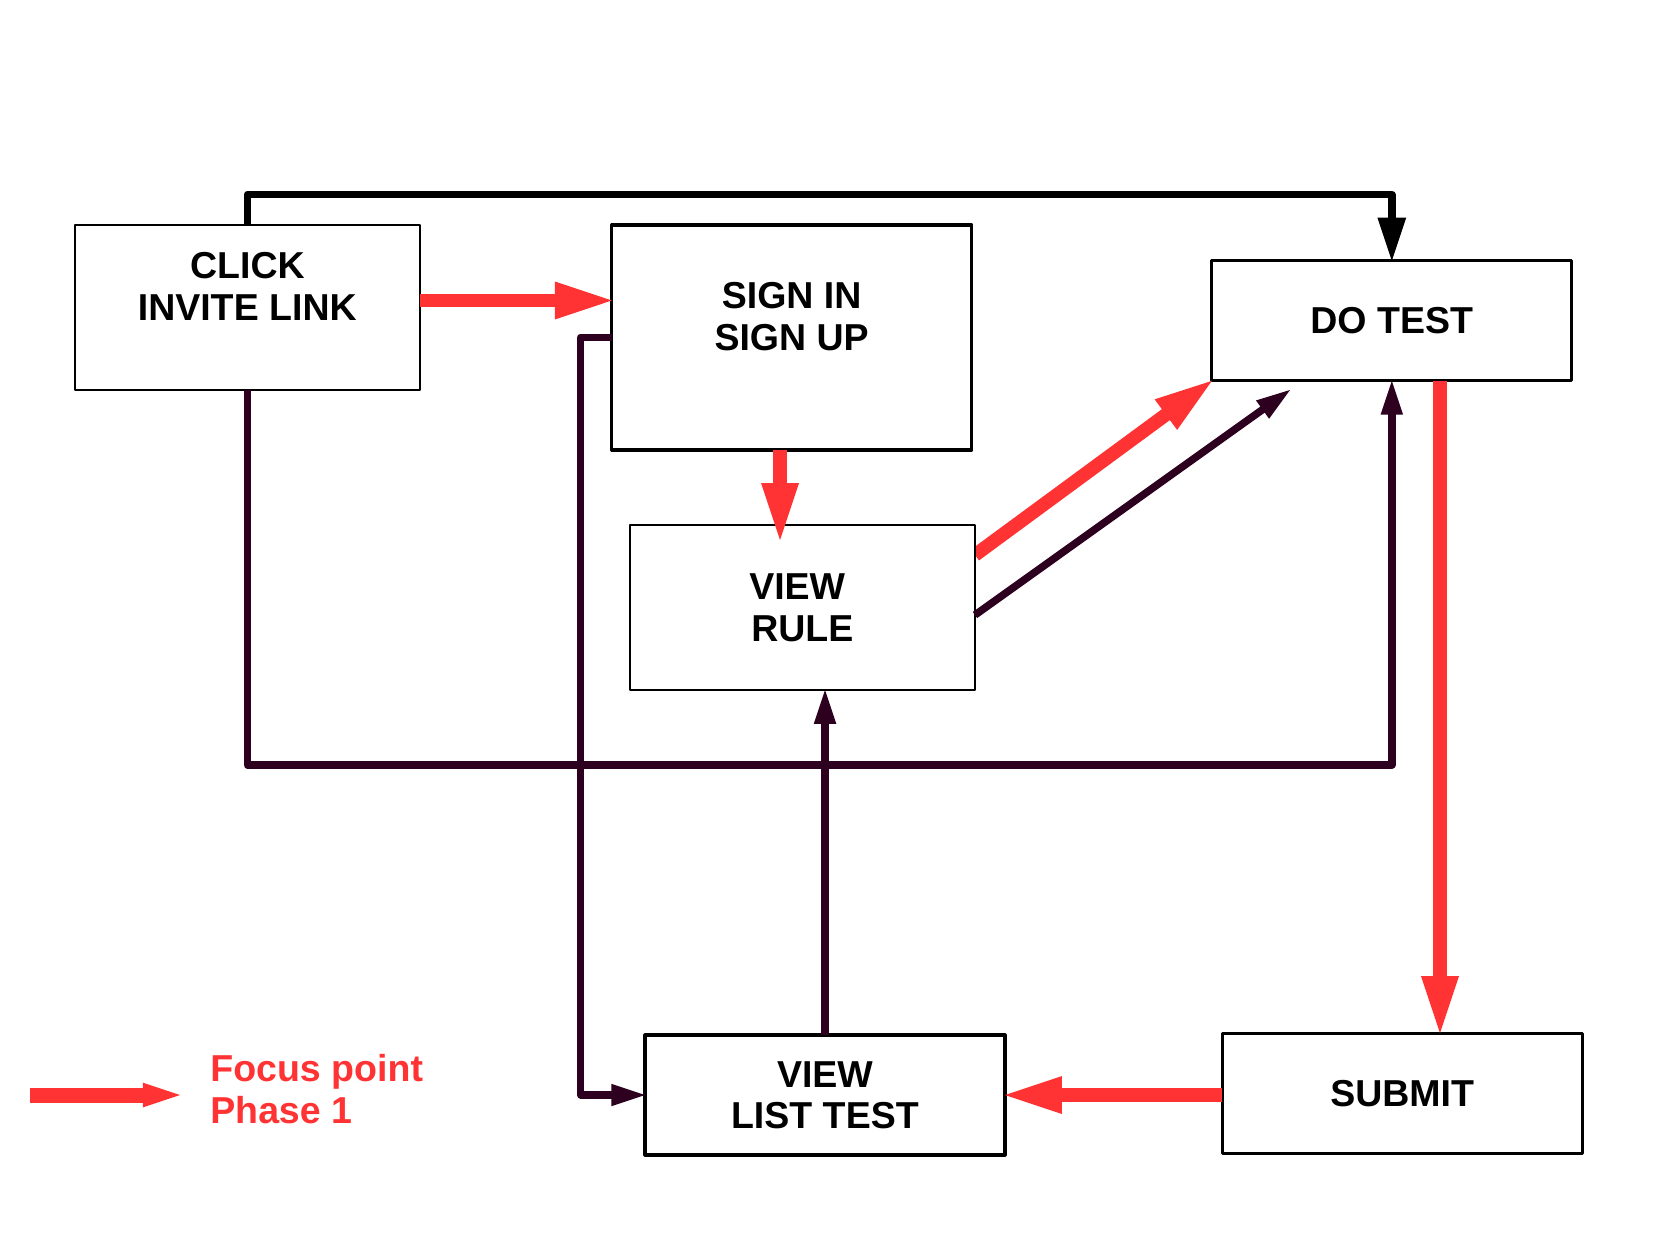

CLICK
INVITE LINK
SIGN IN
SIGN UP
DO TEST
VIEW
RULE
SUBMIT
VIEW
LIST TEST
Focus point
Phase 1